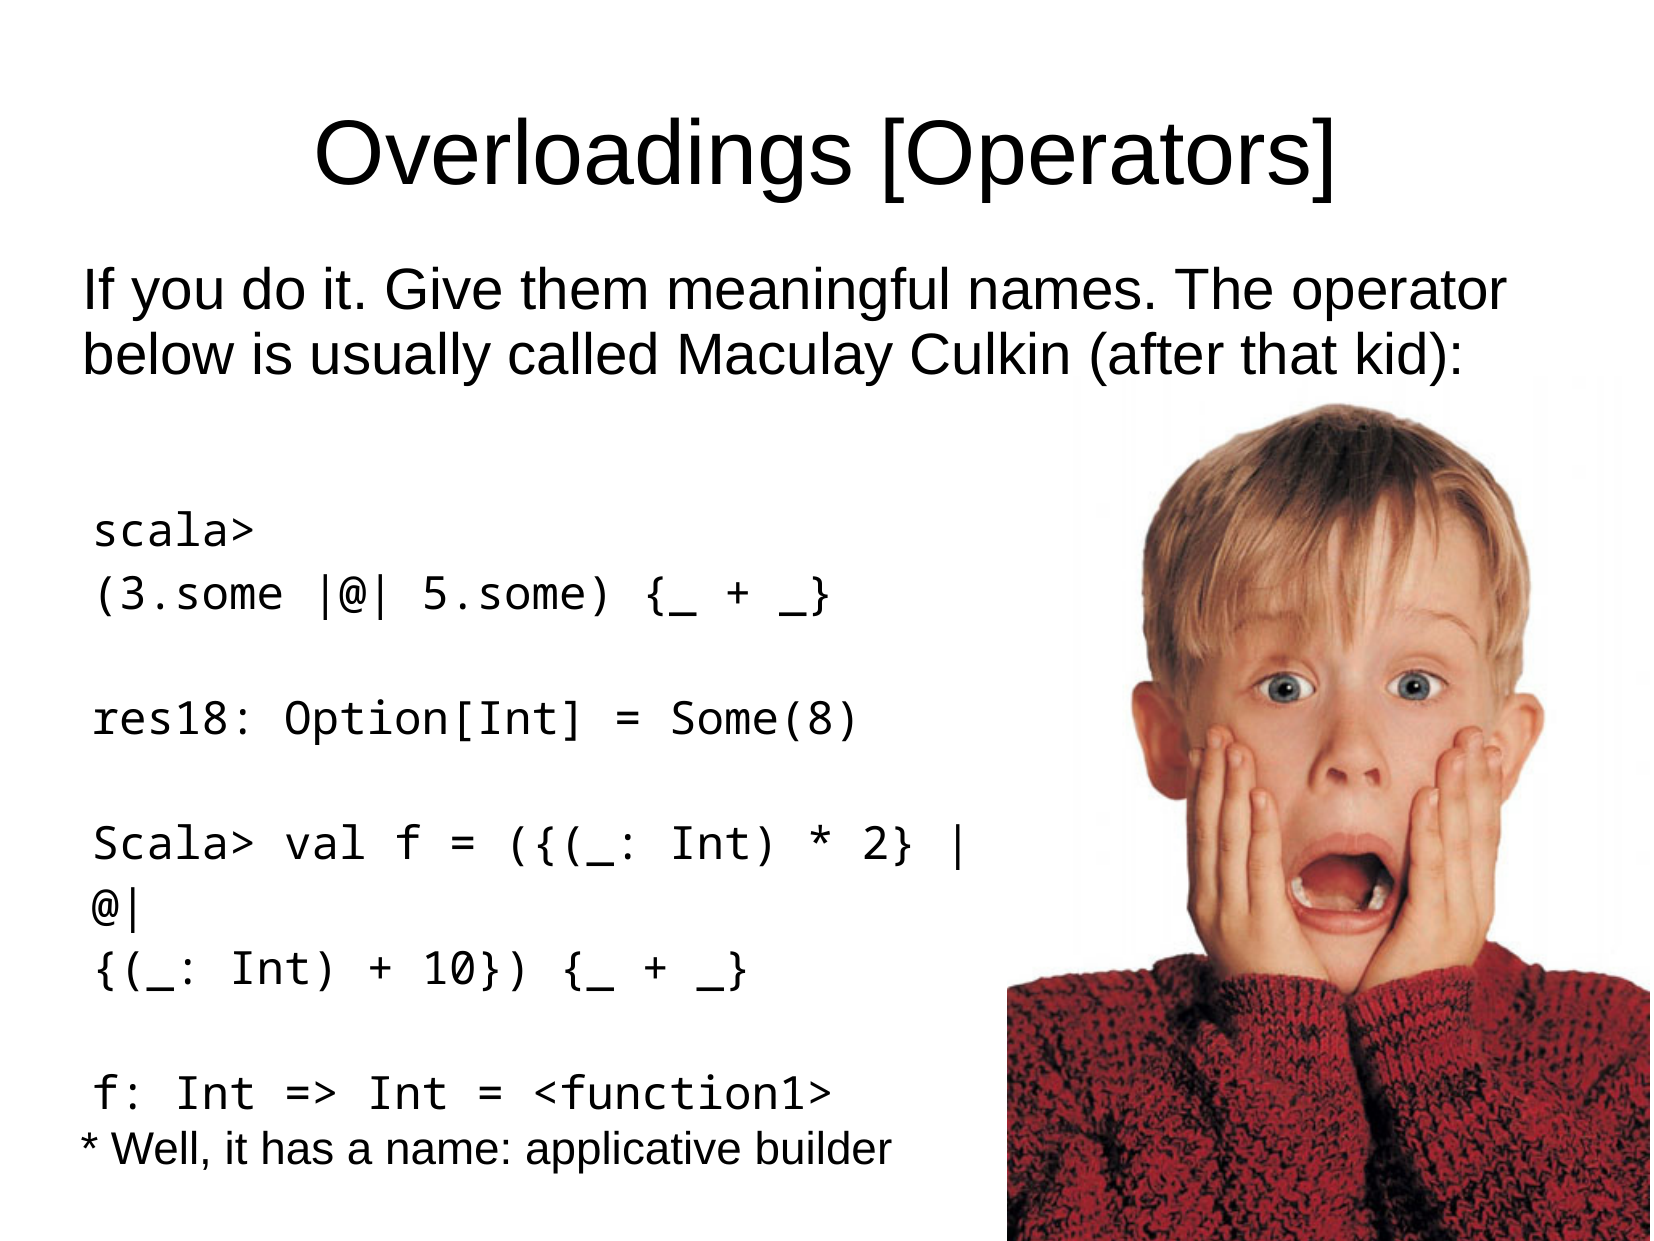

# Overloadings [Operators]
If you do it. Give them meaningful names. The operator below is usually called Maculay Culkin (after that kid):
scala>
(3.some |@| 5.some) {_ + _}
res18: Option[Int] = Some(8)
Scala> val f = ({(_: Int) * 2} |@|
{(_: Int) + 10}) {_ + _}
f: Int => Int = <function1>
* Well, it has a name: applicative builder